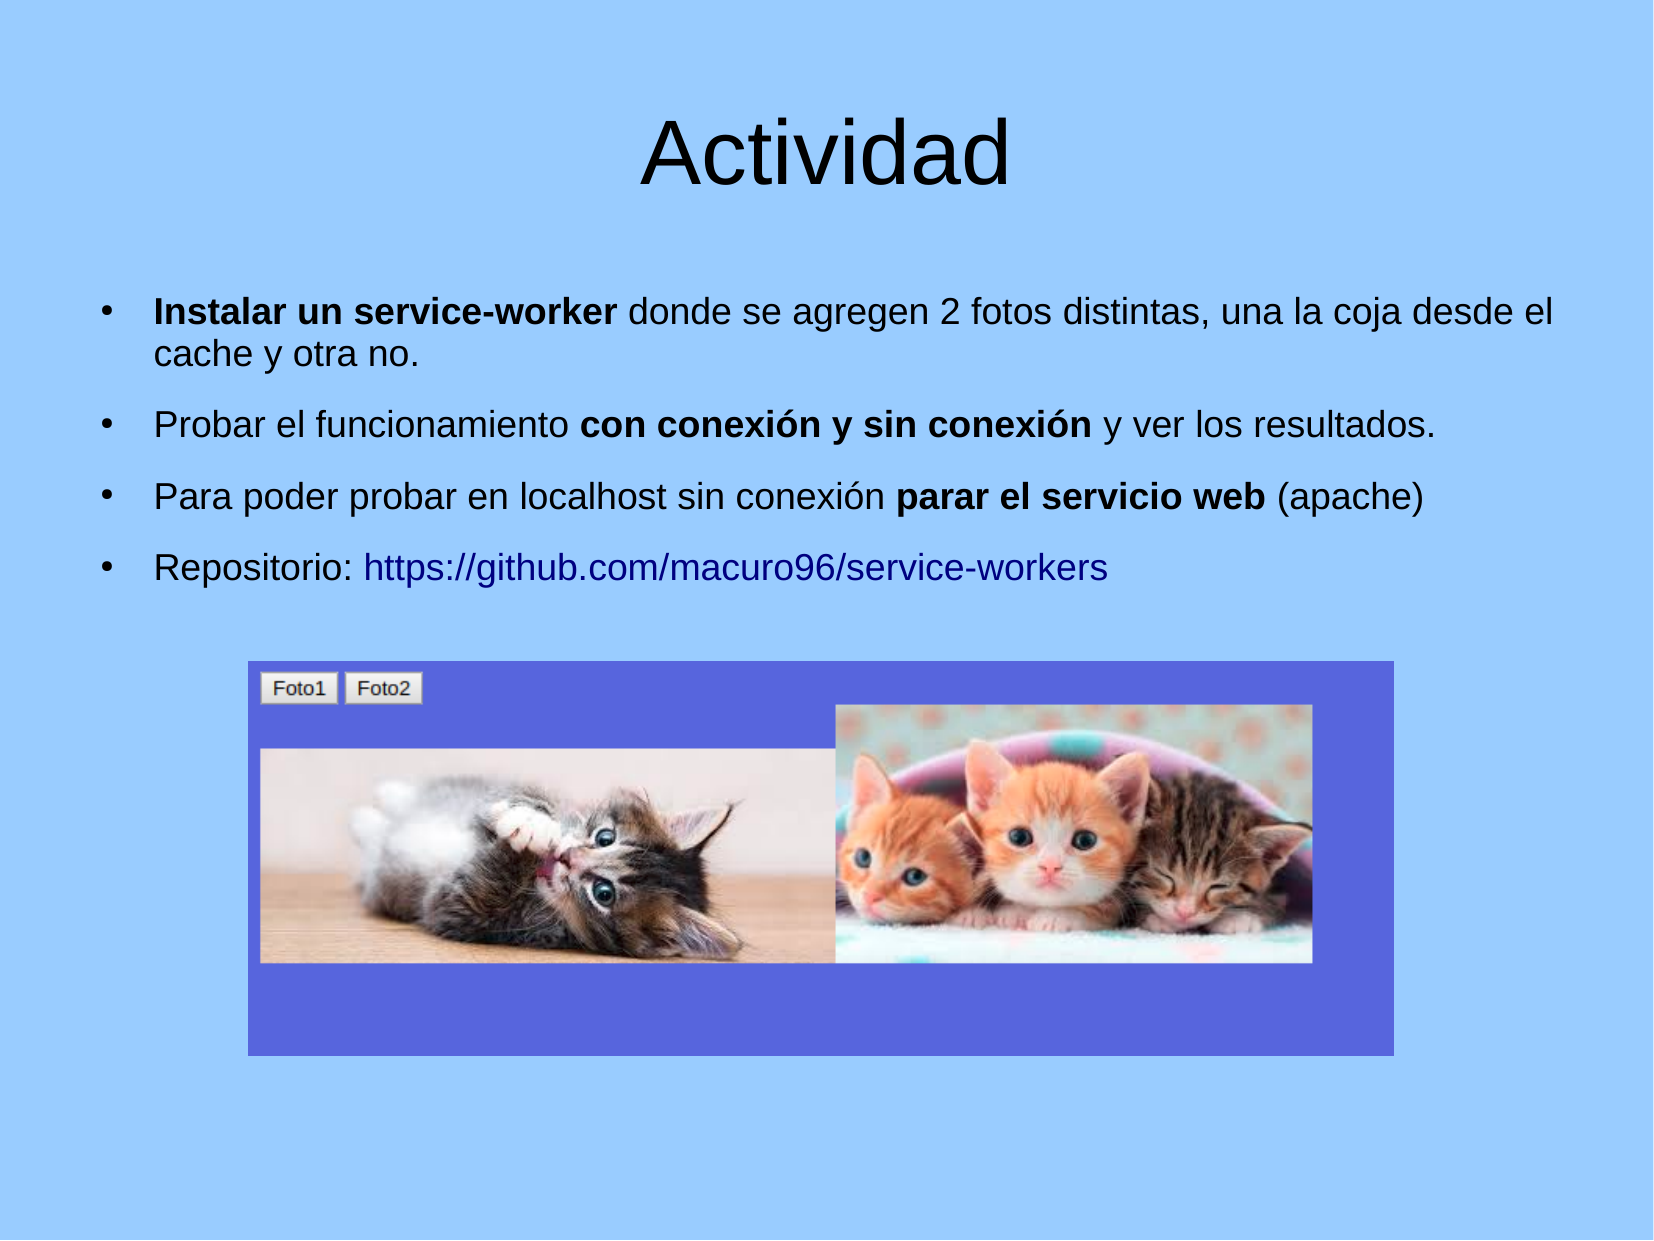

# Actividad
Instalar un service-worker donde se agregen 2 fotos distintas, una la coja desde el cache y otra no.
Probar el funcionamiento con conexión y sin conexión y ver los resultados.
Para poder probar en localhost sin conexión parar el servicio web (apache)
Repositorio: https://github.com/macuro96/service-workers